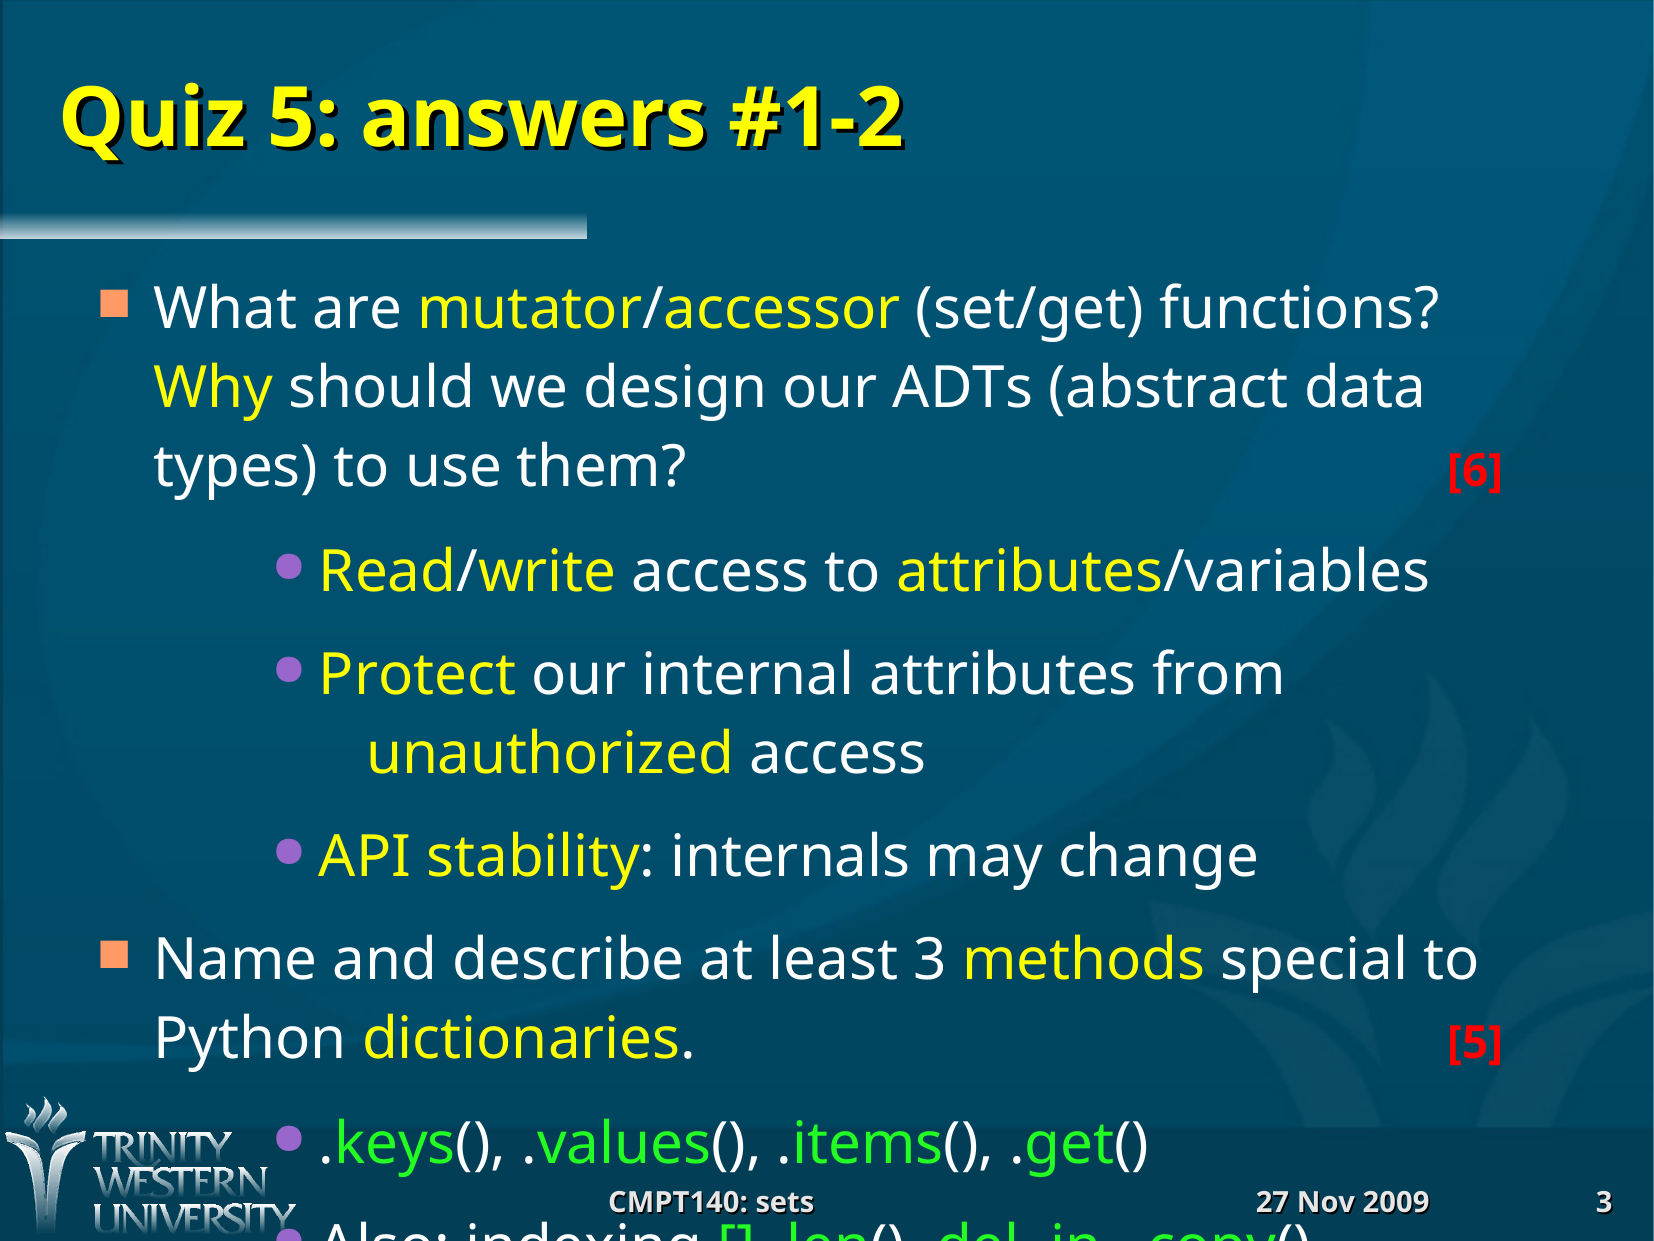

# Quiz 5: answers #1-2
What are mutator/accessor (set/get) functions? Why should we design our ADTs (abstract data types) to use them?	[6]
Read/write access to attributes/variables
Protect our internal attributes from unauthorized access
API stability: internals may change
Name and describe at least 3 methods special to Python dictionaries.	[5]
.keys(), .values(), .items(), .get()
Also: indexing [], len(), del, in, .copy()
CMPT140: sets
27 Nov 2009
3